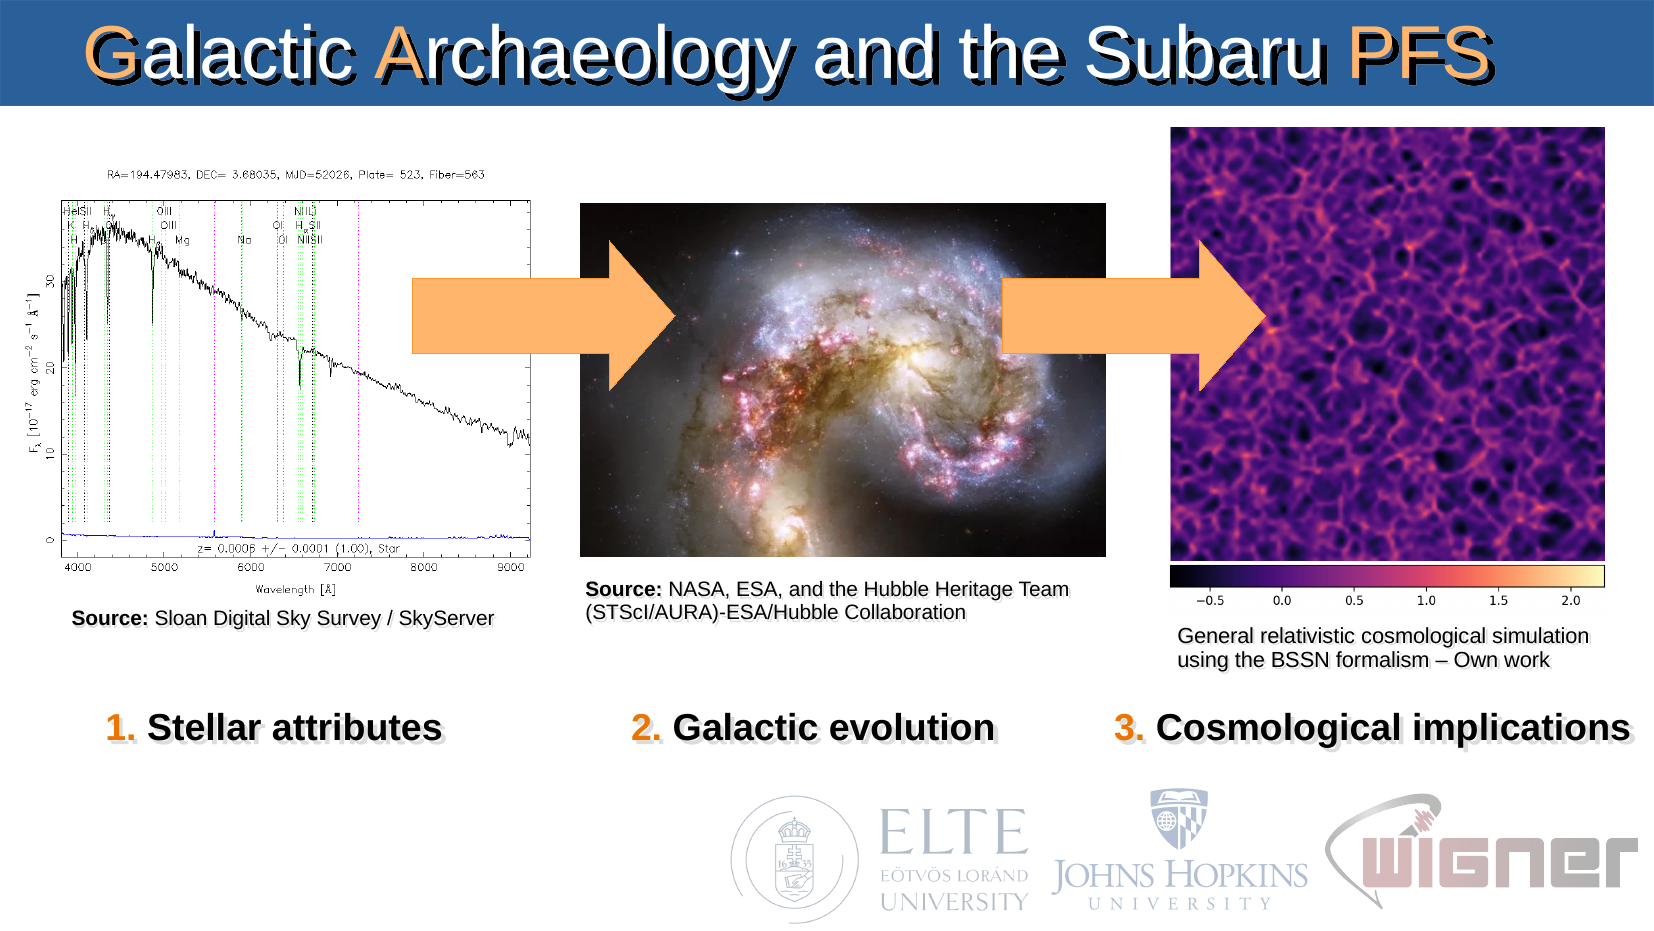

# Galactic Archaeology and the Subaru PFS
Source: NASA, ESA, and the Hubble Heritage Team (STScI/AURA)-ESA/Hubble Collaboration
Source: Sloan Digital Sky Survey / SkyServer
General relativistic cosmological simulation using the BSSN formalism – Own work
1. Stellar attributes
2. Galactic evolution
3. Cosmological implications